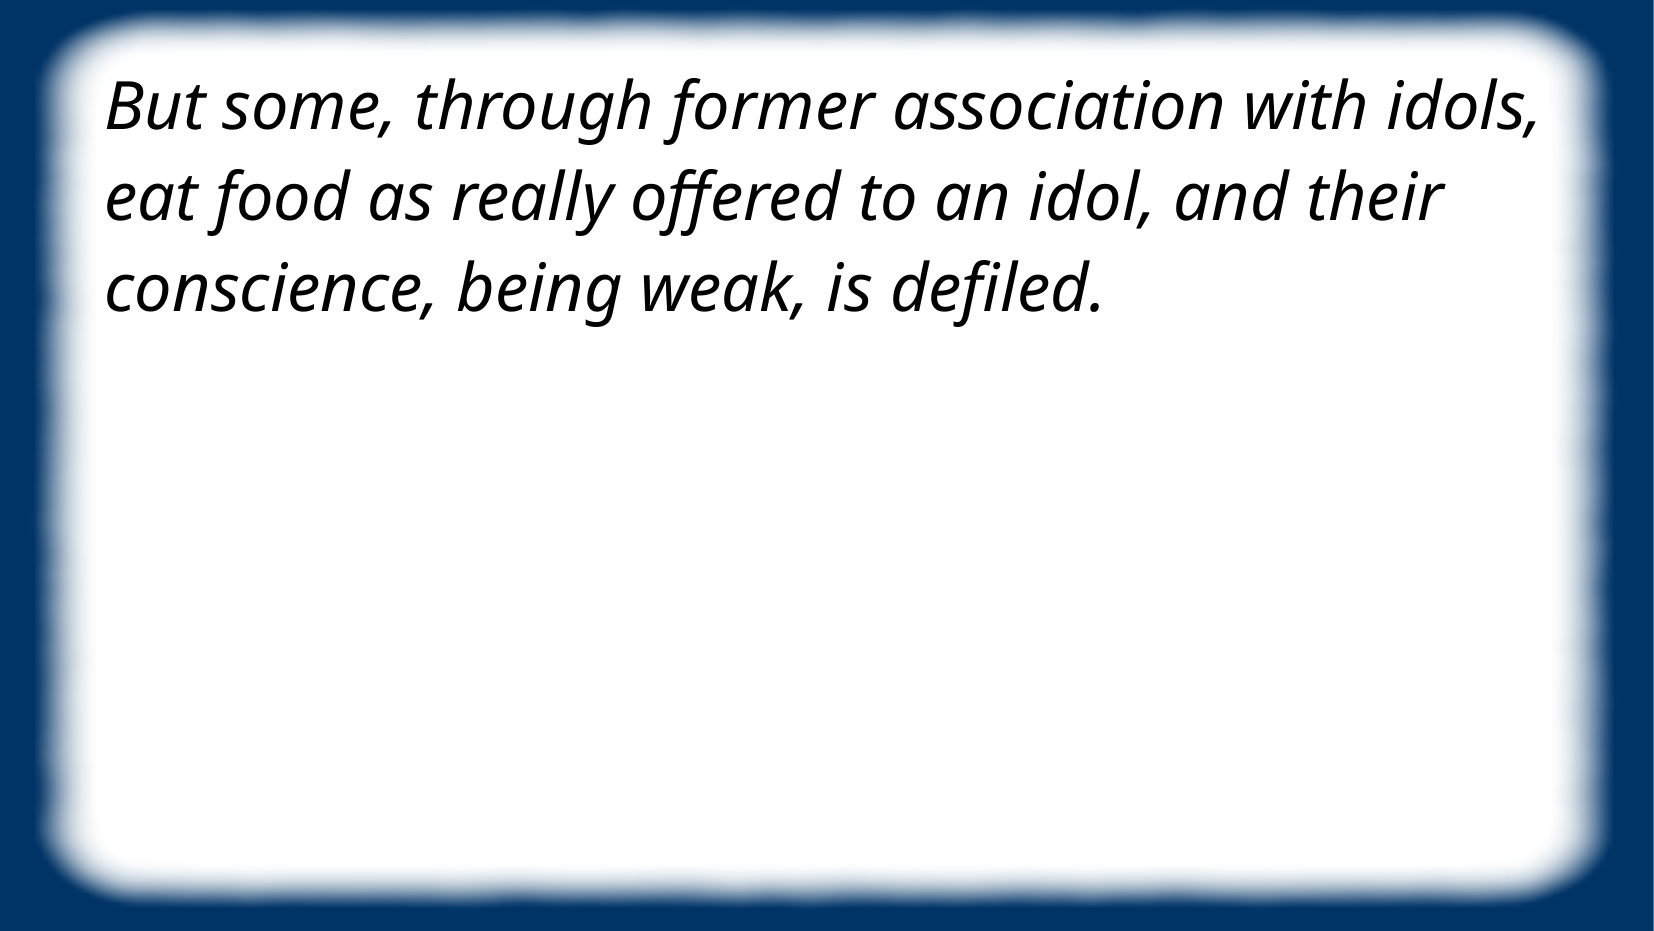

But some, through former association with idols, eat food as really offered to an idol, and their conscience, being weak, is defiled.